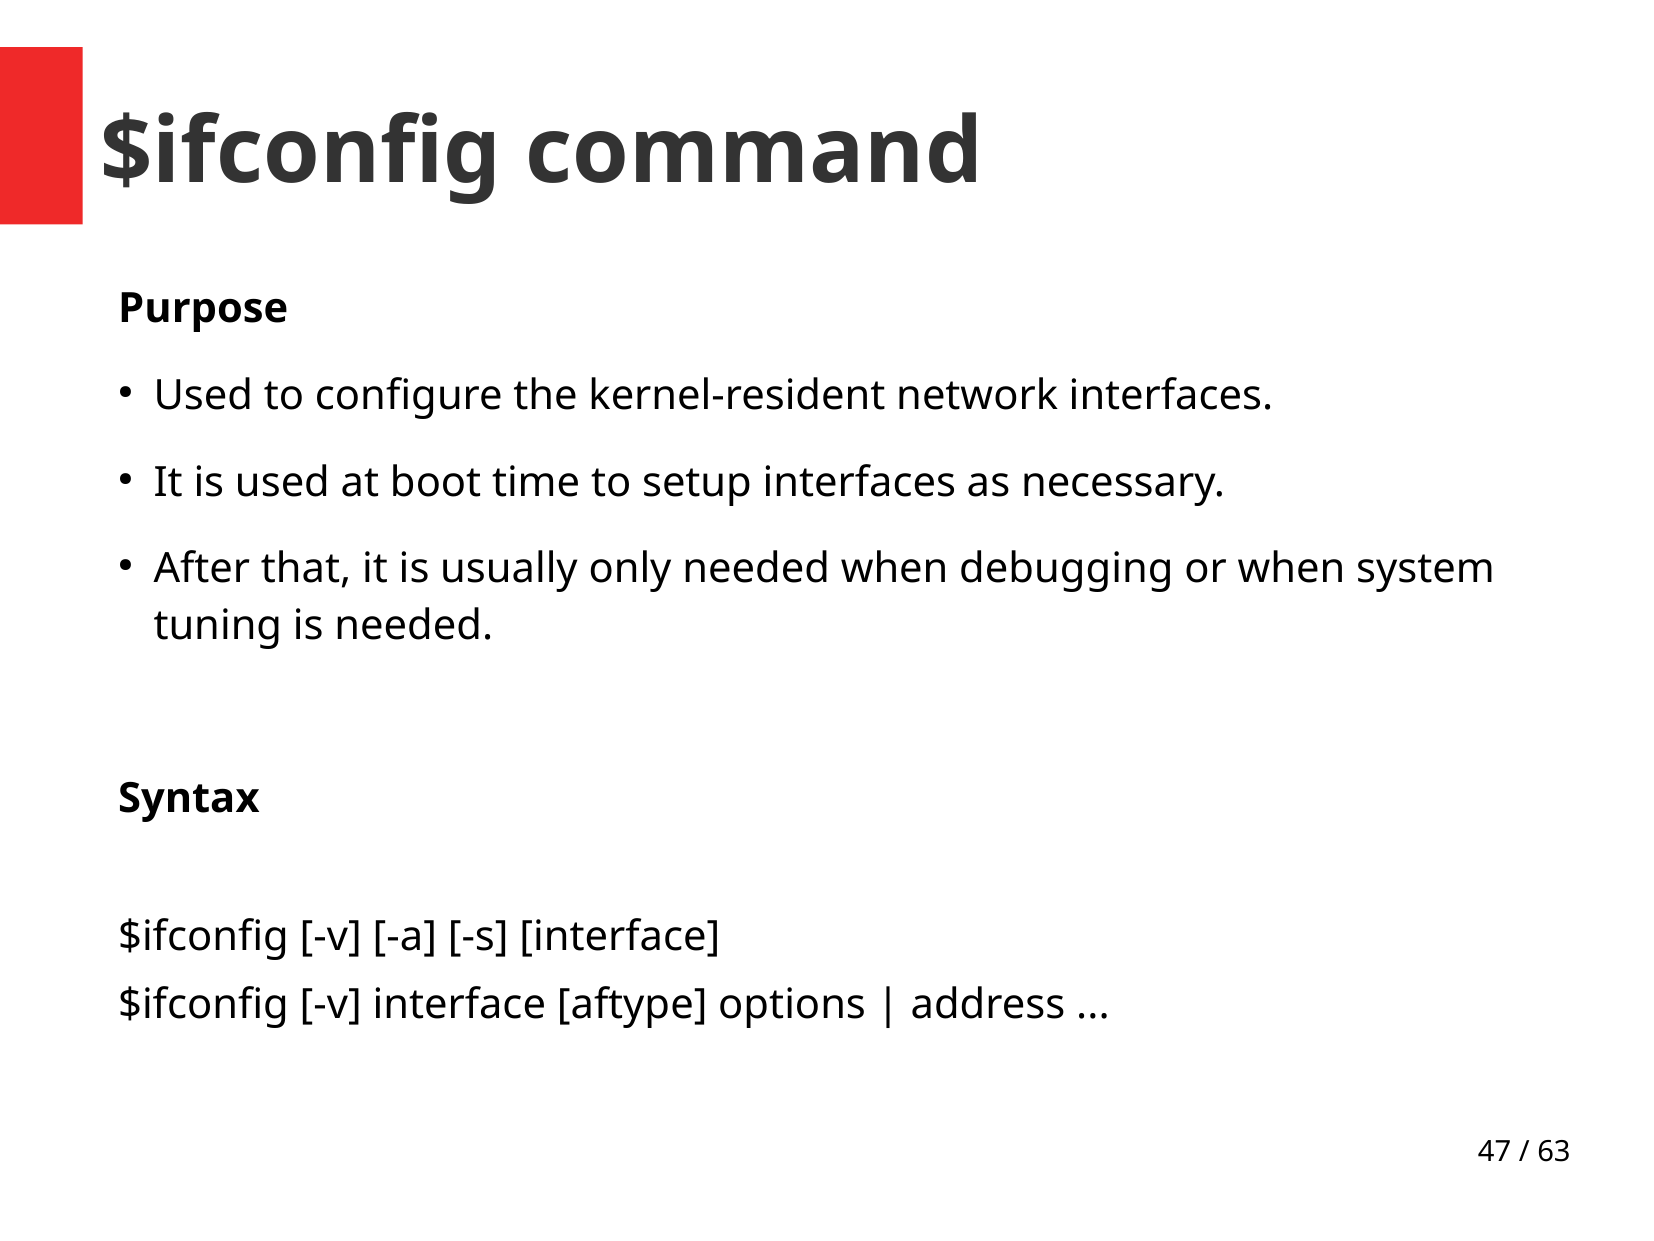

# $ifconfig command
Purpose
Used to configure the kernel-resident network interfaces.
It is used at boot time to setup interfaces as necessary.
After that, it is usually only needed when debugging or when system tuning is needed.
Syntax
$ifconfig [-v] [-a] [-s] [interface]
$ifconfig [-v] interface [aftype] options | address ...
47